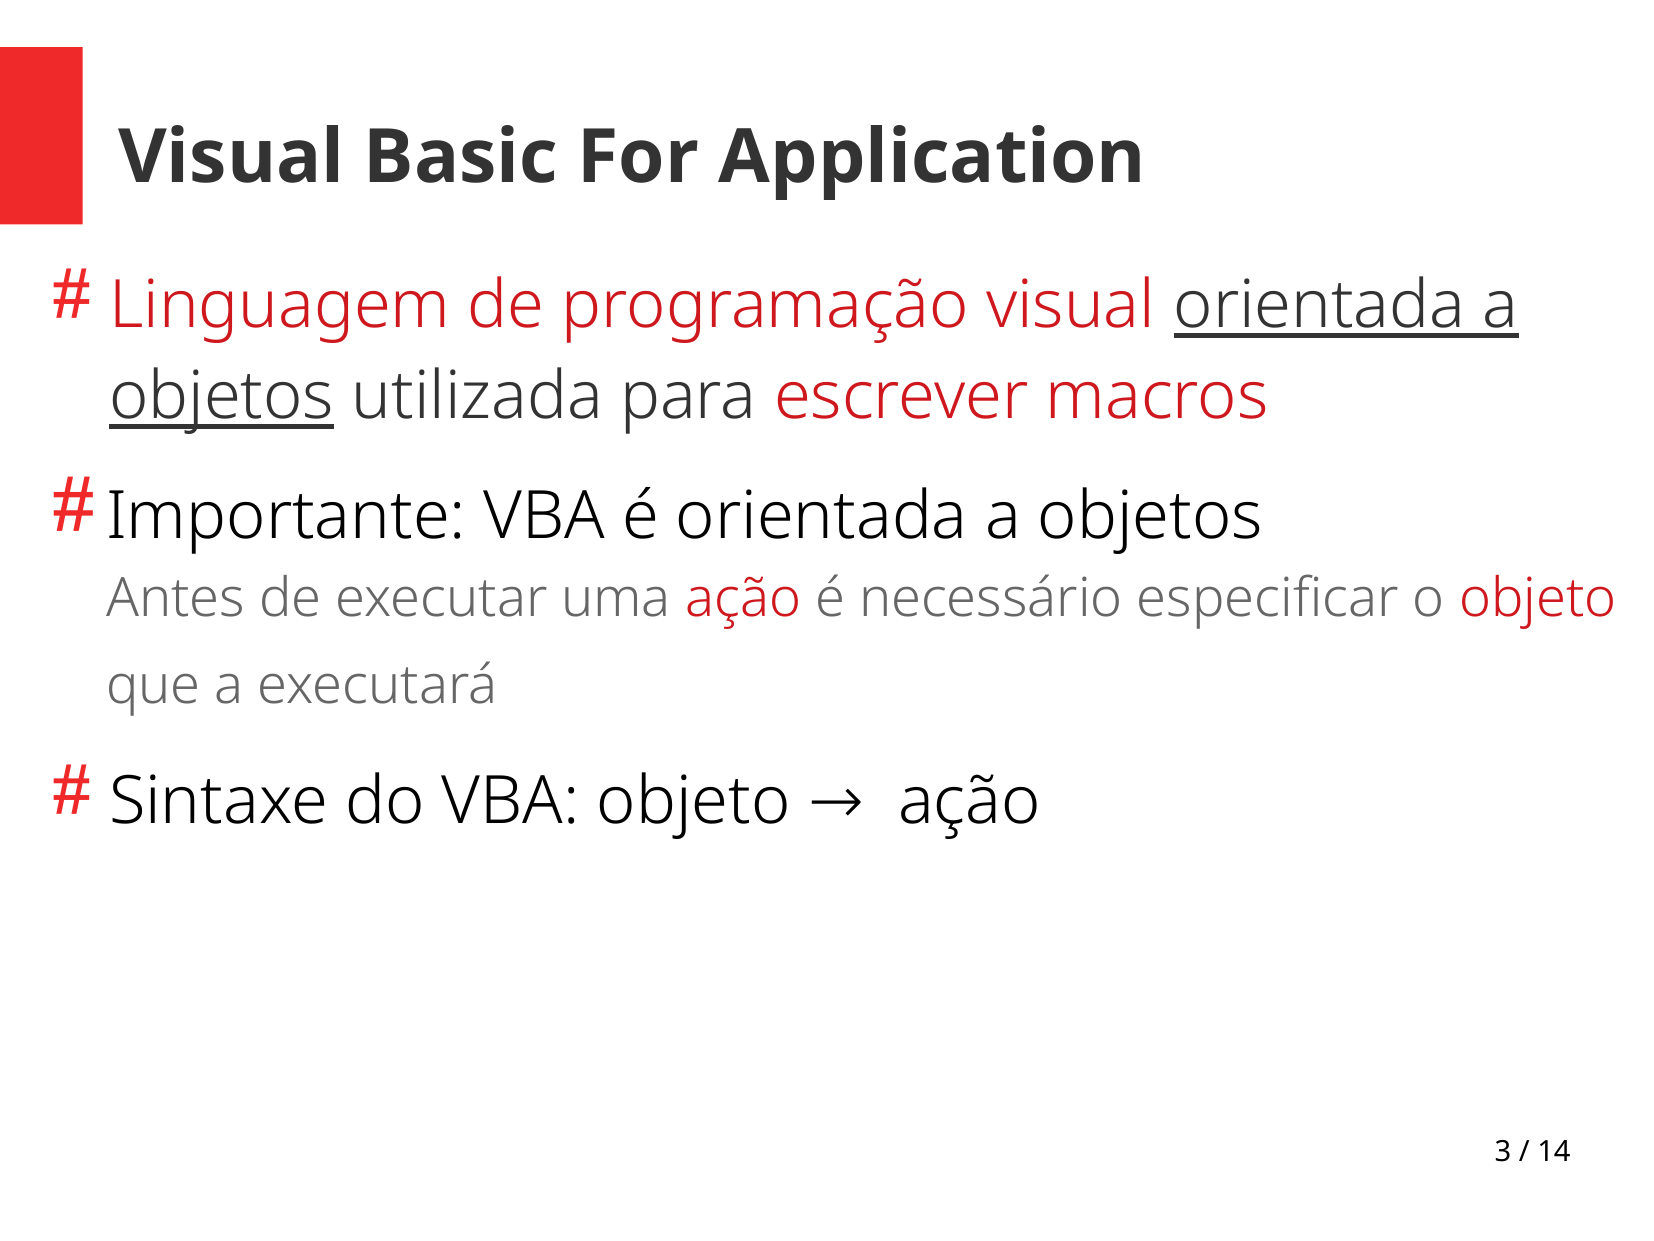

# Visual Basic For Application
Linguagem de programação visual orientada a objetos utilizada para escrever macros
Importante: VBA é orientada a objetos
Antes de executar uma ação é necessário especificar o objeto que a executará
Sintaxe do VBA: objeto → ação
3